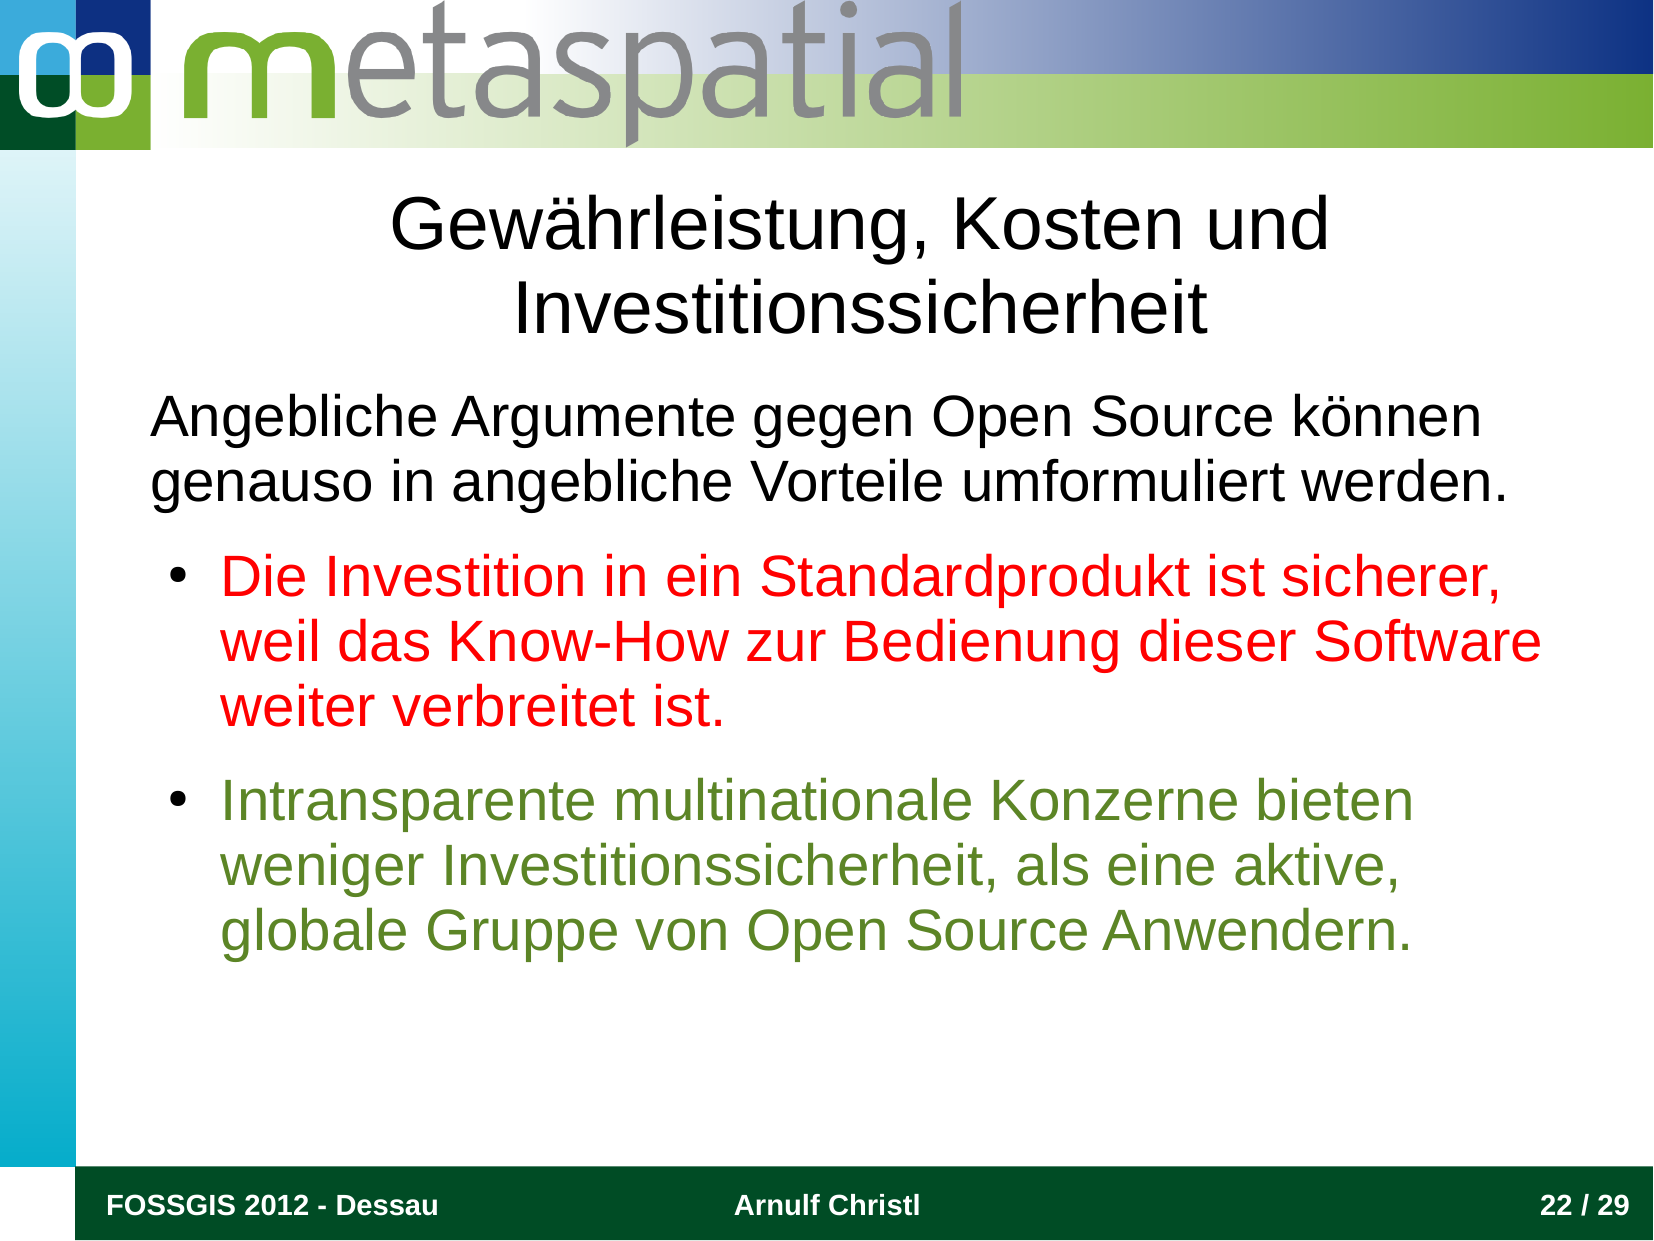

# Gewährleistung, Kosten und Investitionssicherheit
Angebliche Argumente gegen Open Source können genauso in angebliche Vorteile umformuliert werden.
Die Investition in ein Standardprodukt ist sicherer, weil das Know-How zur Bedienung dieser Software weiter verbreitet ist.
Intransparente multinationale Konzerne bieten weniger Investitionssicherheit, als eine aktive, globale Gruppe von Open Source Anwendern.
FOSSGIS 2012 - Dessau
Arnulf Christl
22